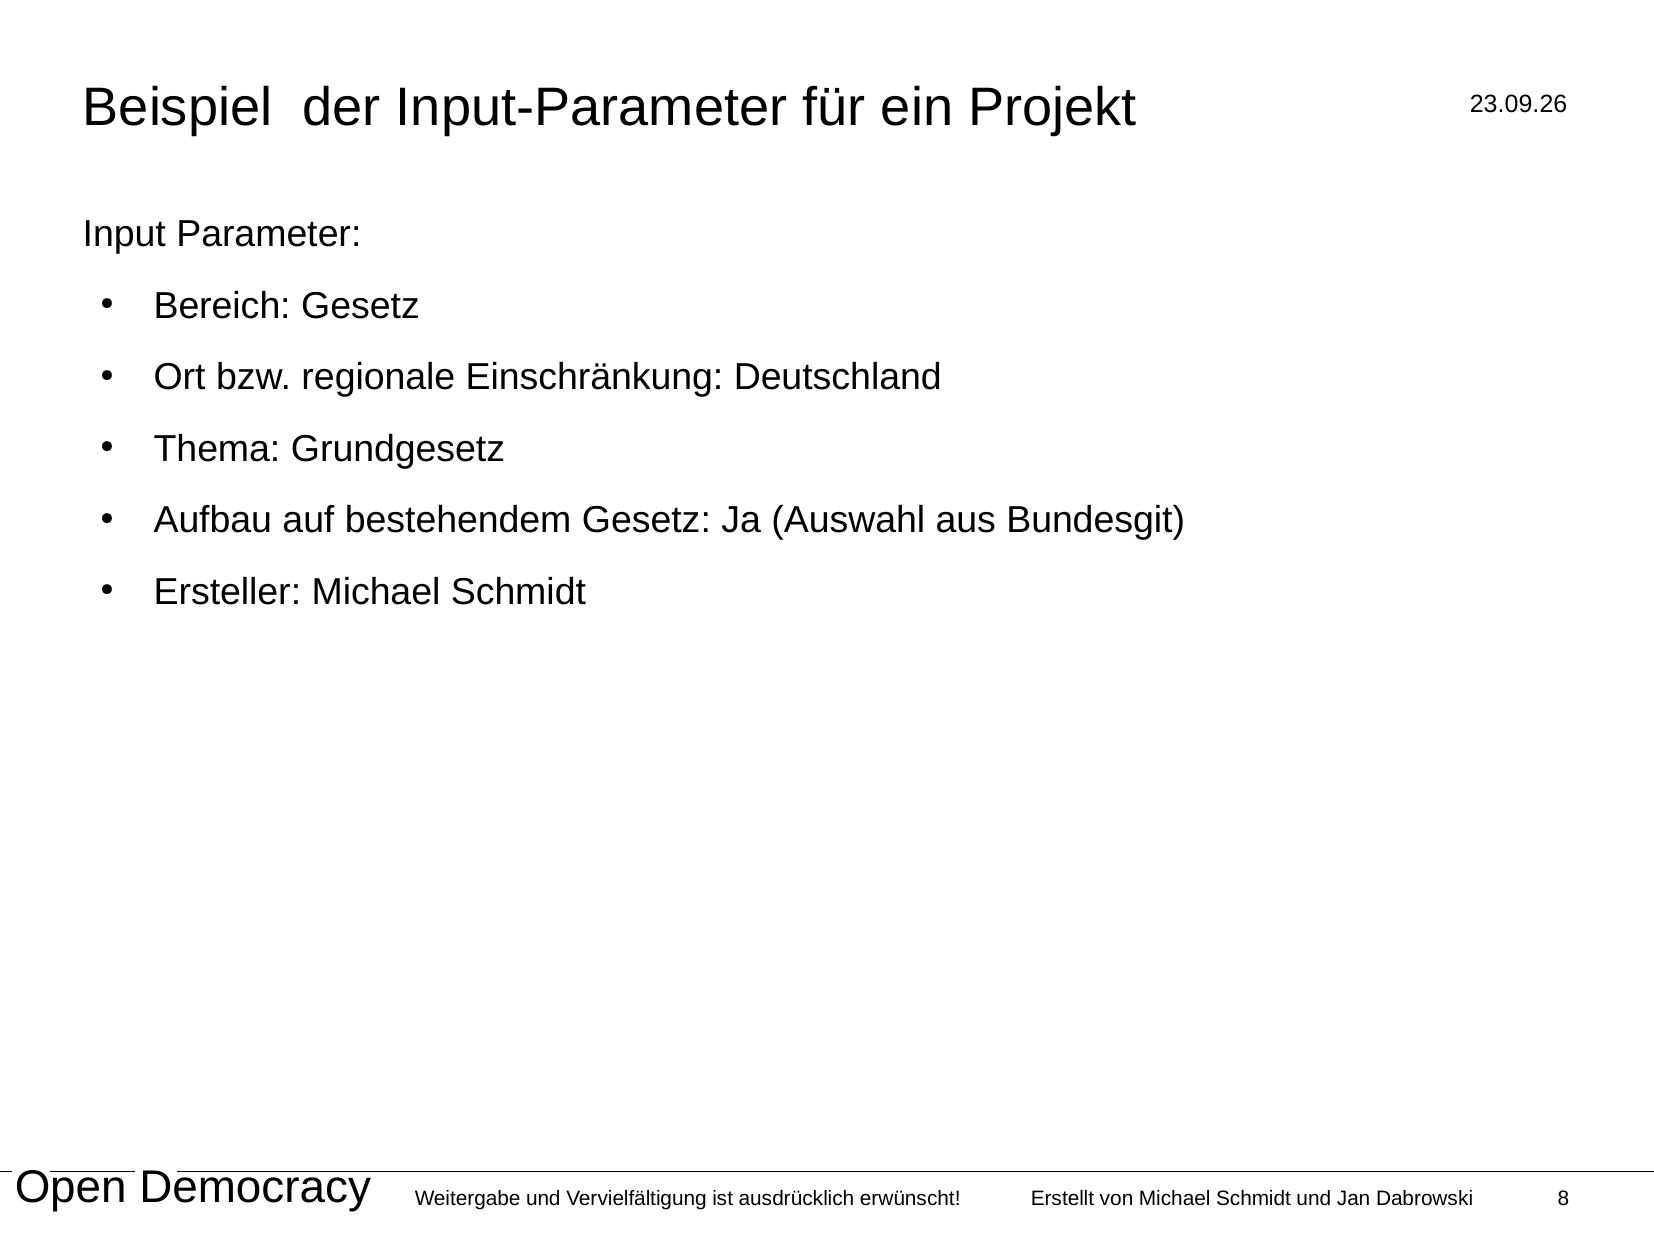

# Beispiel der Input-Parameter für ein Projekt
Input Parameter:
Bereich: Gesetz
Ort bzw. regionale Einschränkung: Deutschland
Thema: Grundgesetz
Aufbau auf bestehendem Gesetz: Ja (Auswahl aus Bundesgit)
Ersteller: Michael Schmidt